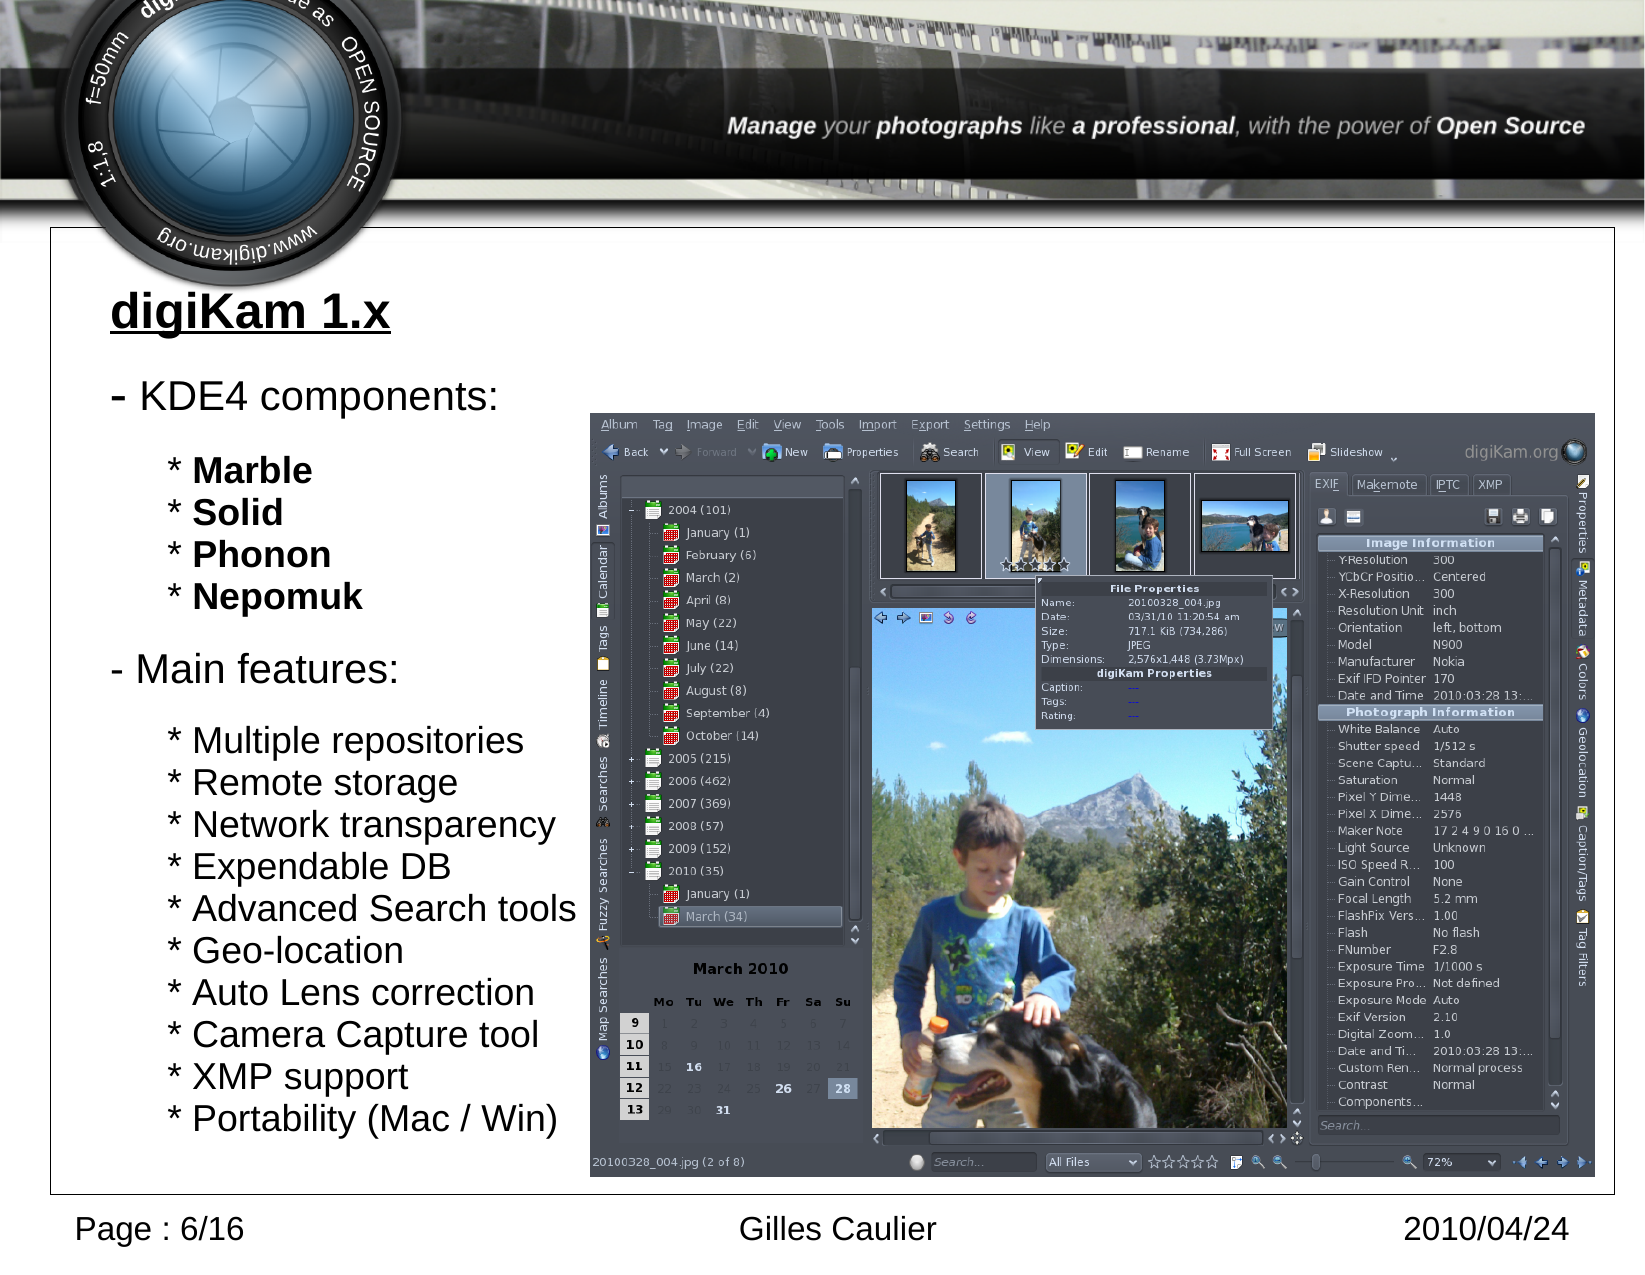

# digiKam 1.x - KDE4 components: * Marble * Solid * Phonon * Nepomuk - Main features: * Multiple repositories * Remote storage * Network transparency * Expendable DB * Advanced Search tools * Geo-location * Auto Lens correction * Camera Capture tool * XMP support * Portability (Mac / Win)
Page : /16							Gilles Caulier							2010/04/24